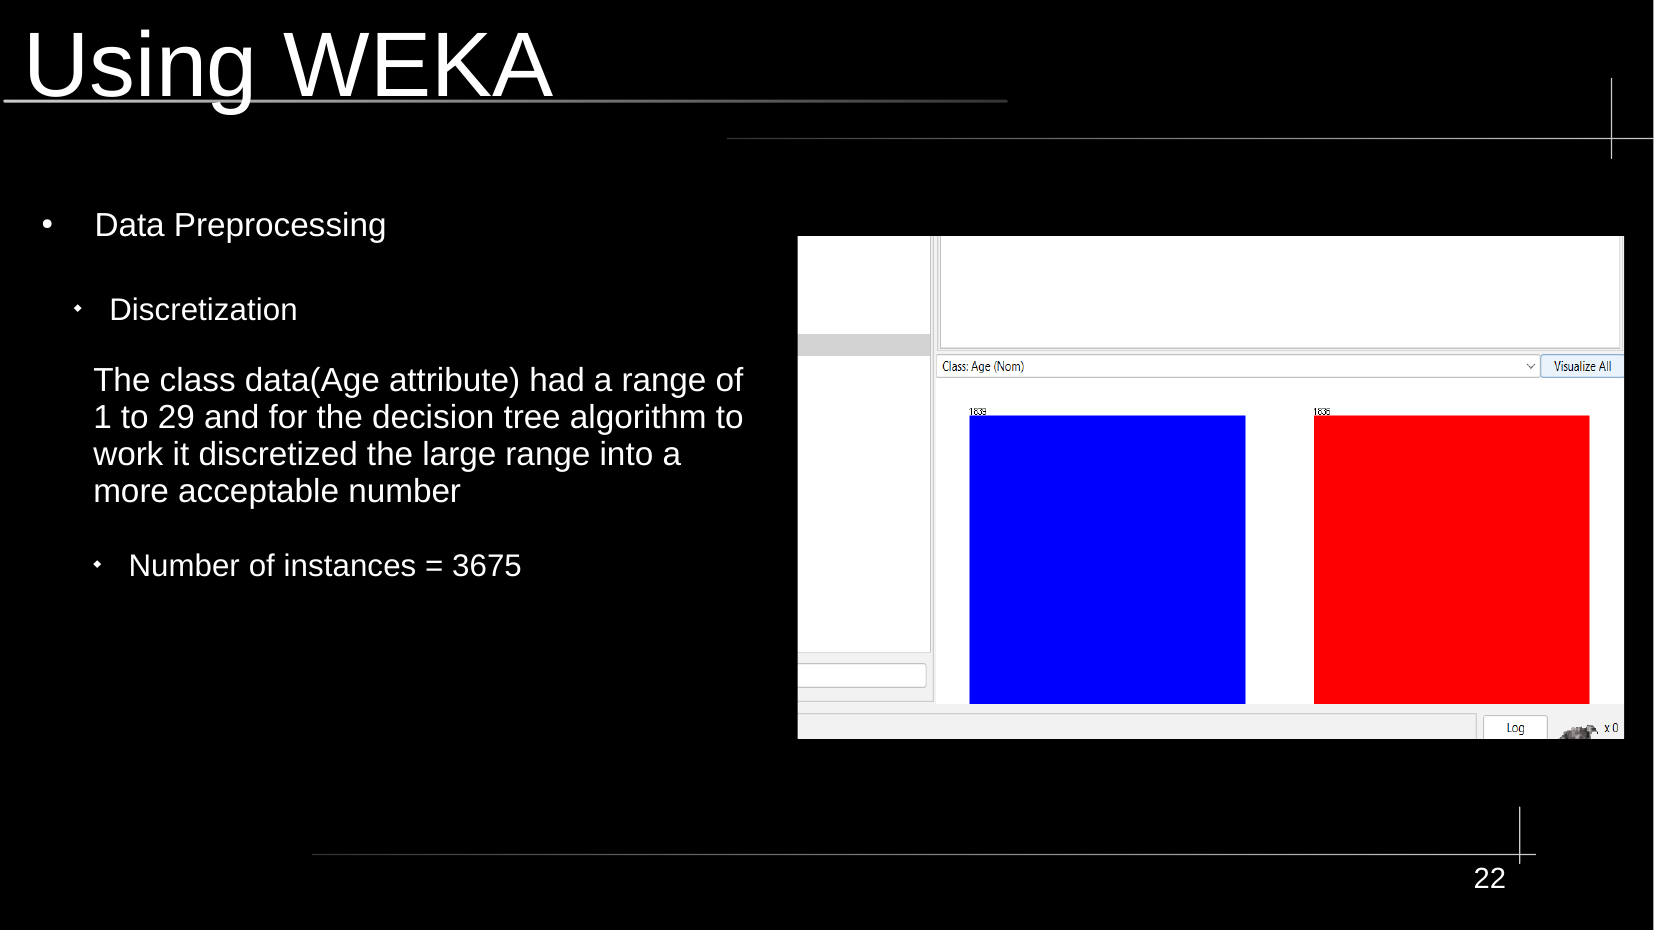

# Using WEKA
Data Preprocessing
Discretization
The class data(Age attribute) had a range of 1 to 29 and for the decision tree algorithm to work it discretized the large range into a more acceptable number
Number of instances = 3675
22